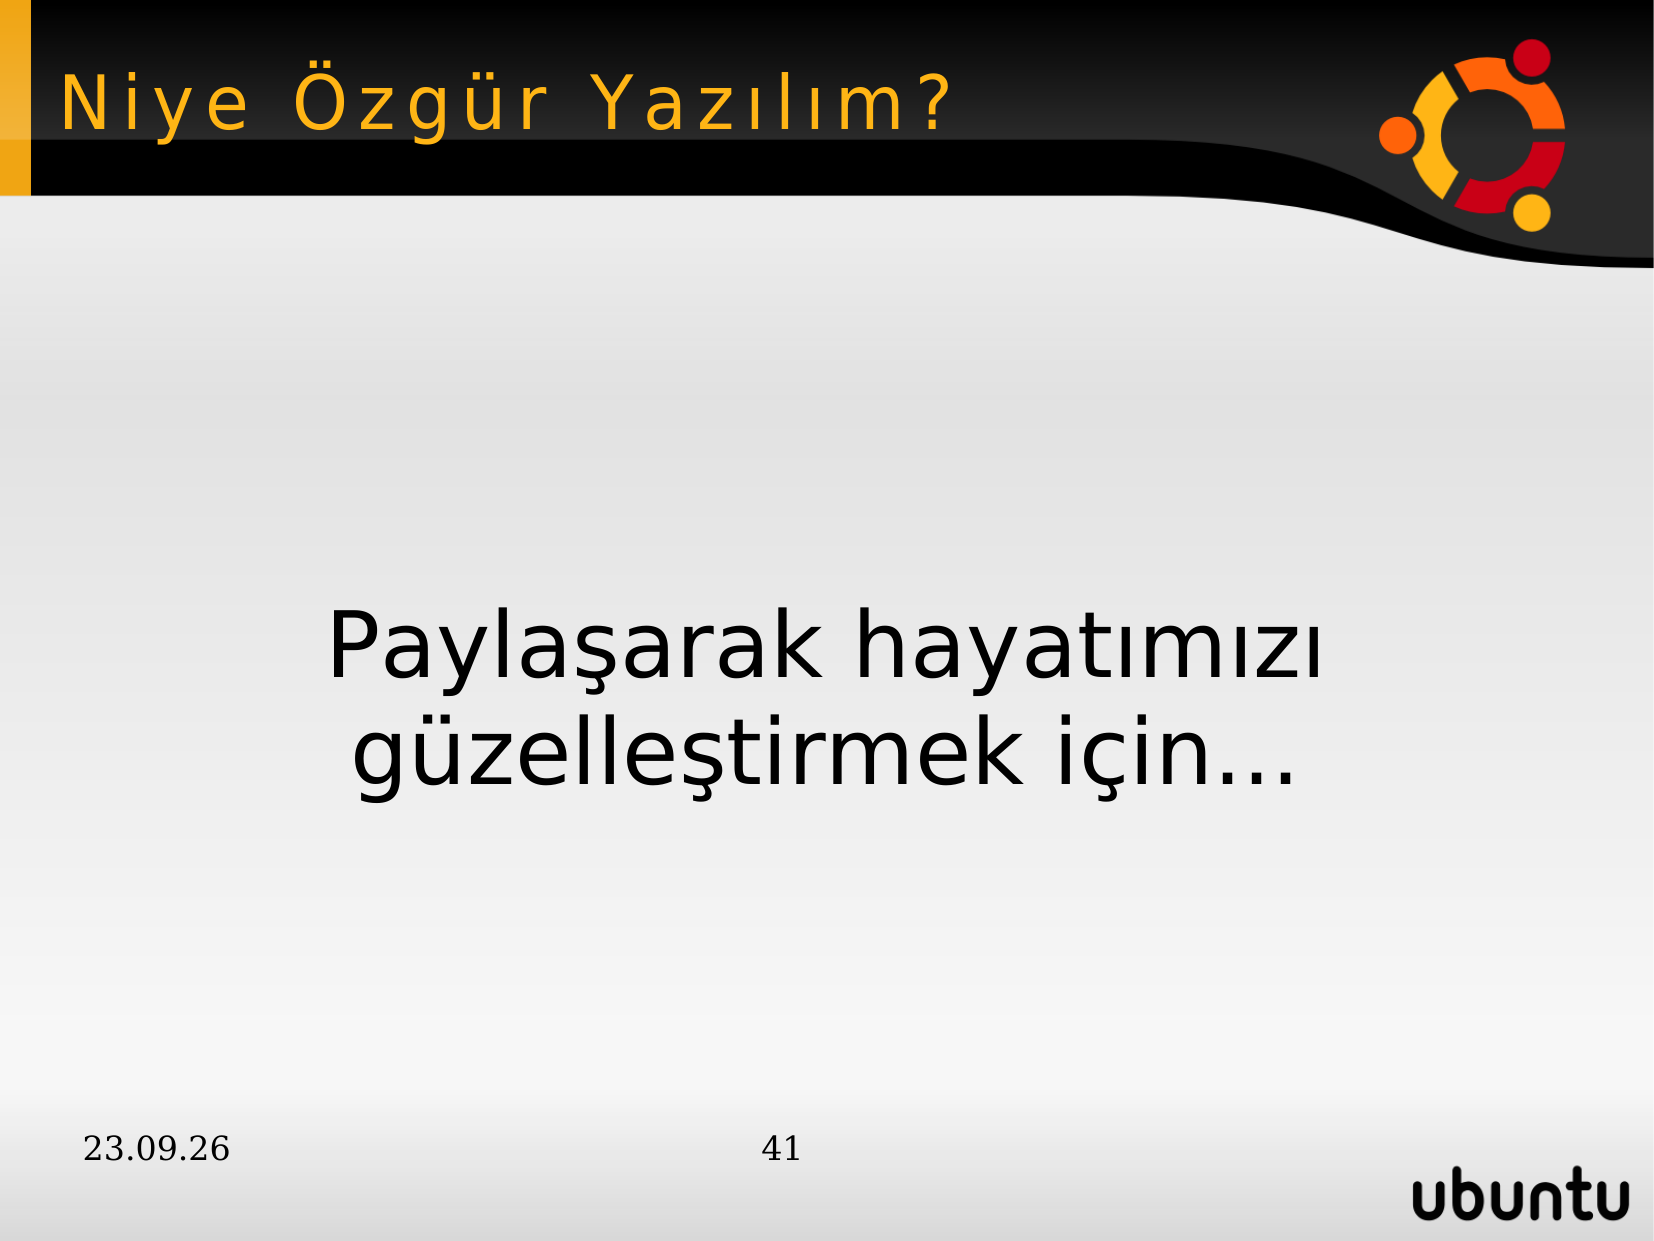

# Niye Özgür Yazılım?
Paylaşarak hayatımızı güzelleştirmek için...
41